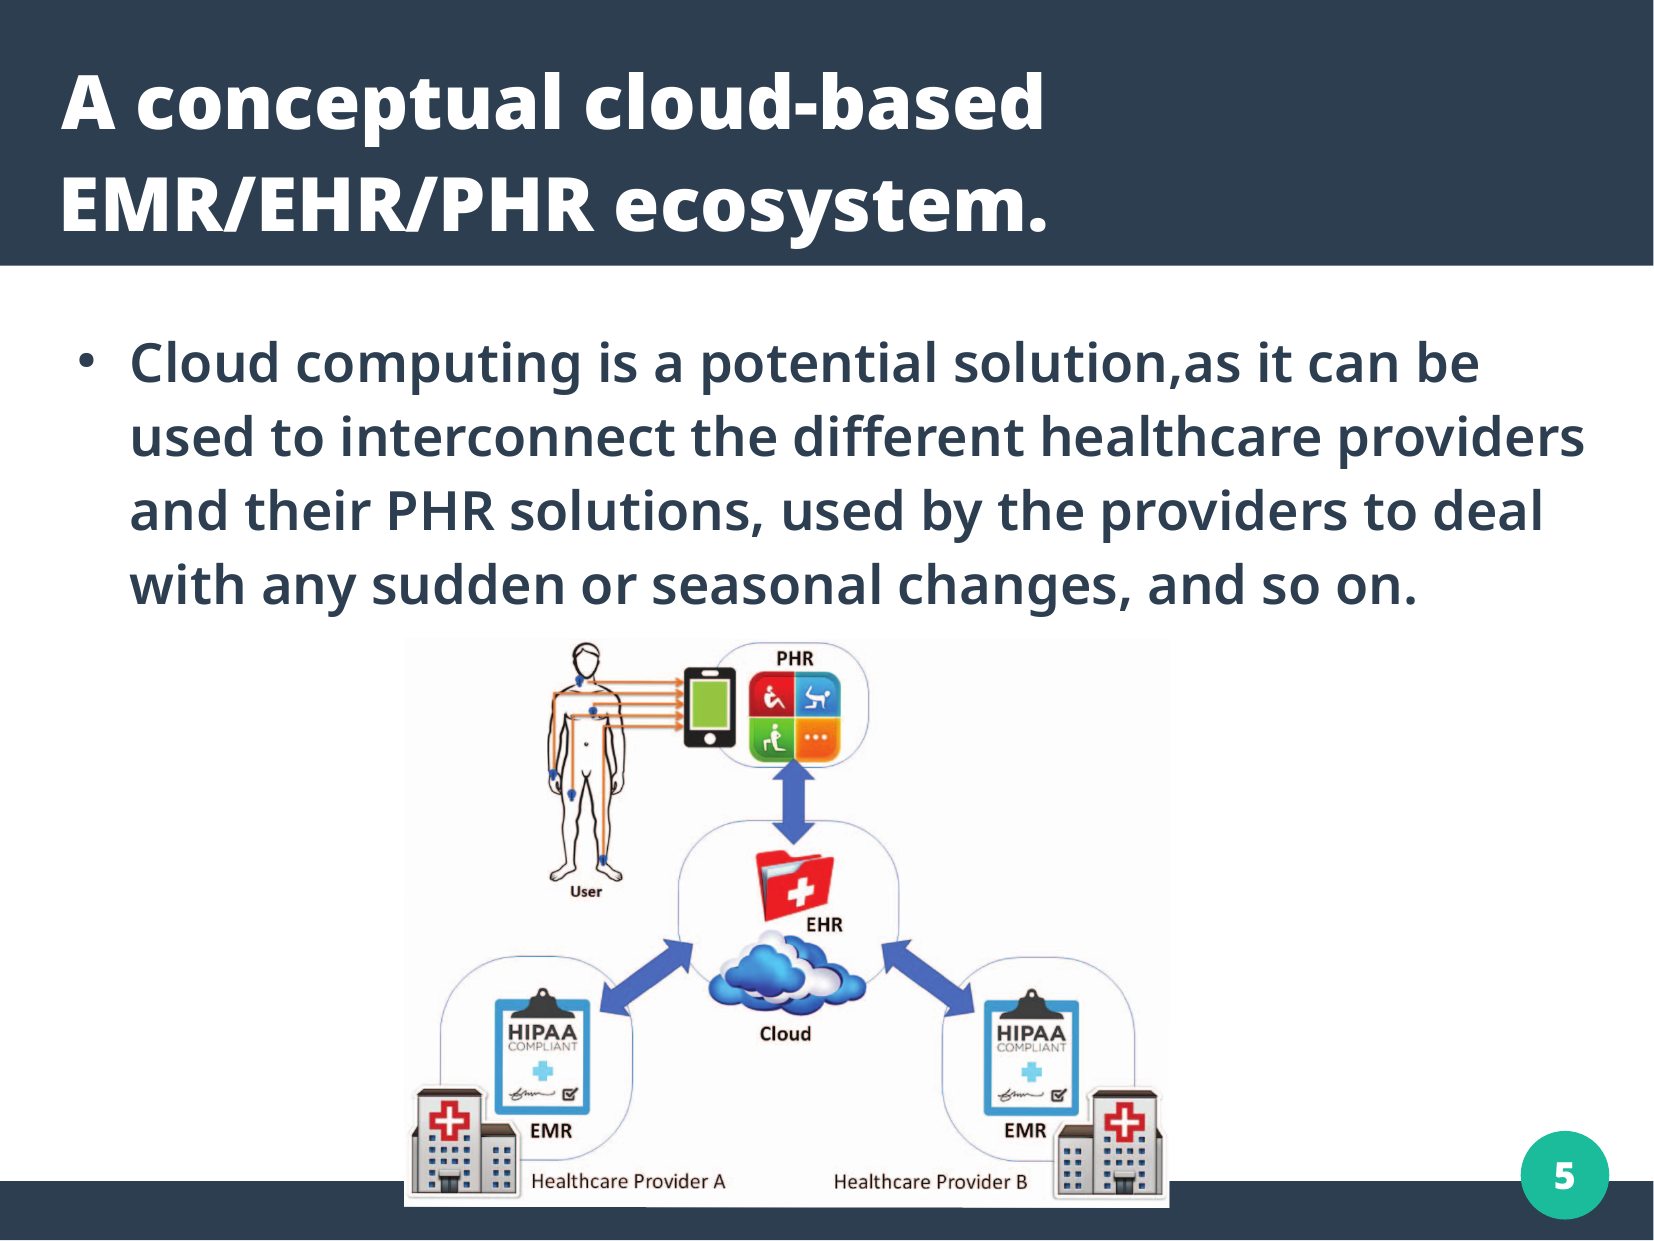

# A conceptual cloud-based EMR/EHR/PHR ecosystem.
Cloud computing is a potential solution,as it can be used to interconnect the different healthcare providers and their PHR solutions, used by the providers to deal with any sudden or seasonal changes, and so on.
5